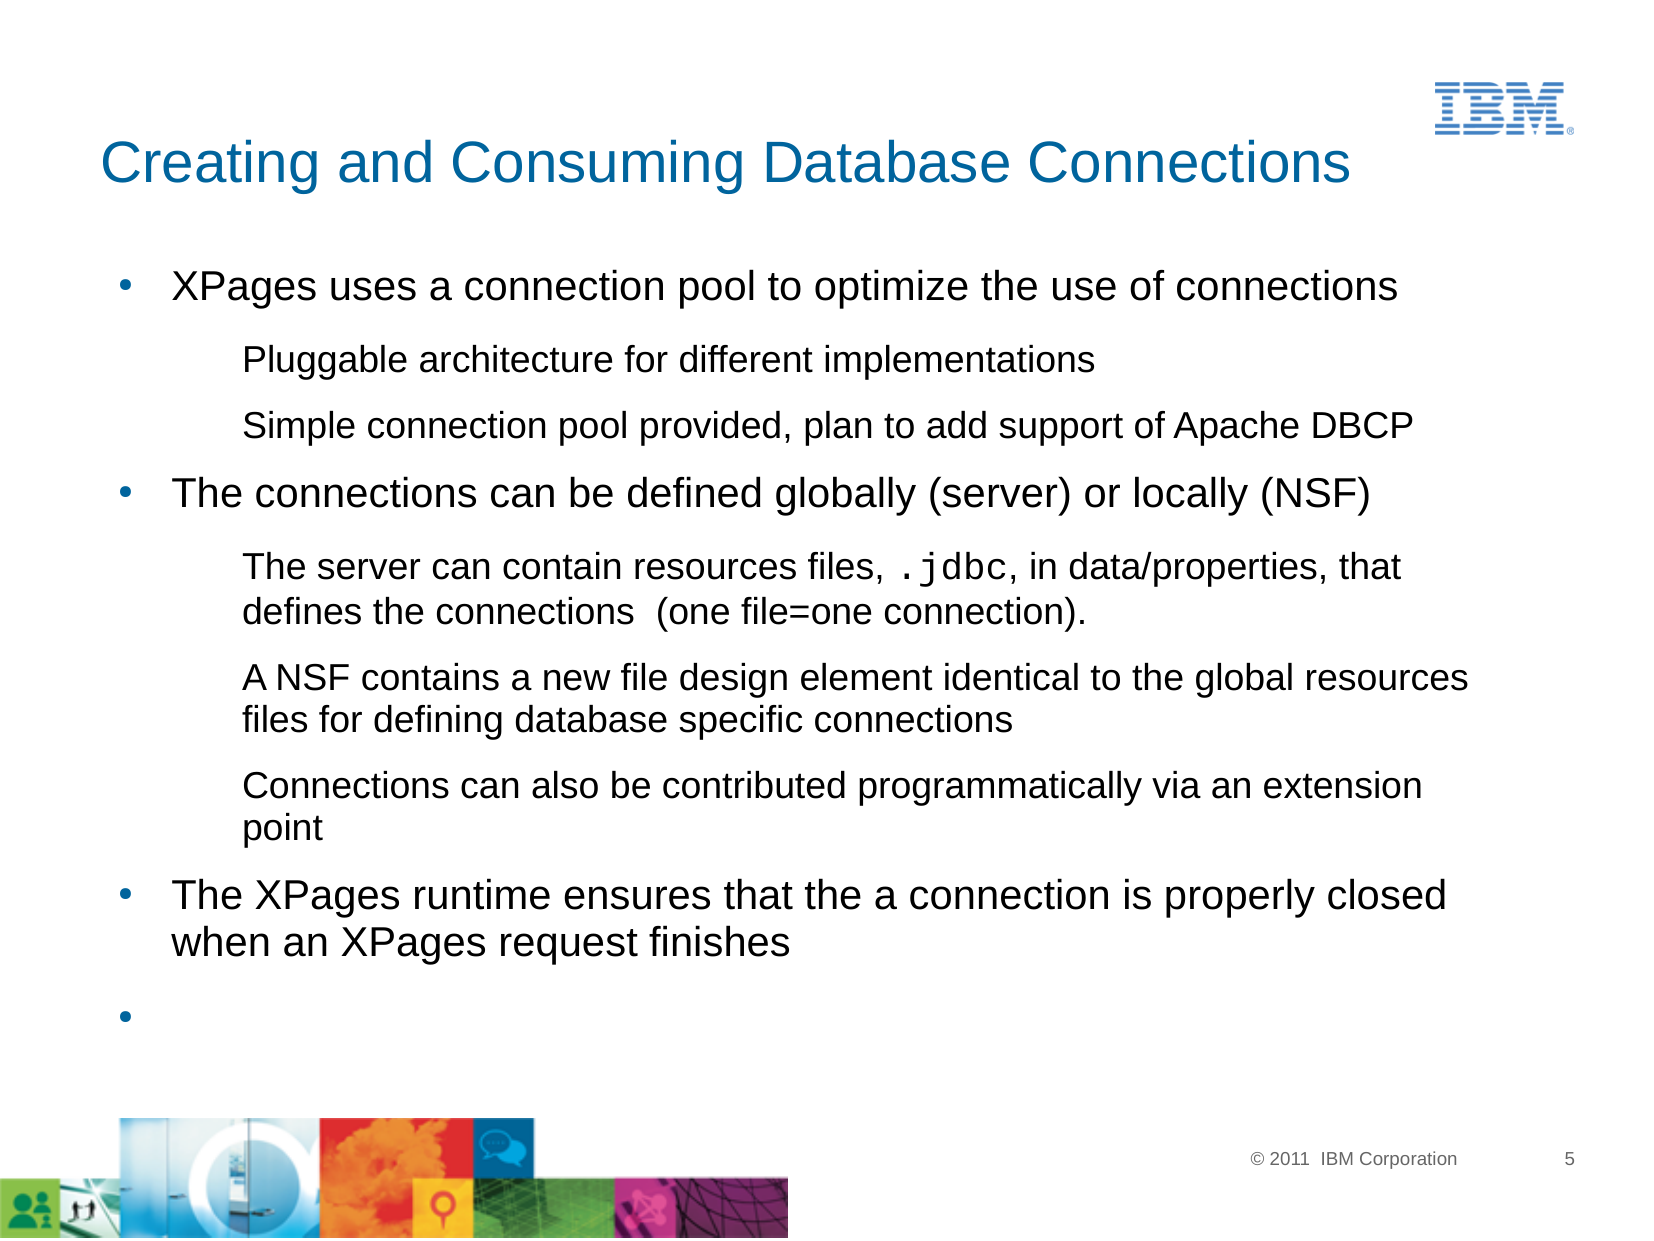

# Creating and Consuming Database Connections
XPages uses a connection pool to optimize the use of connections
Pluggable architecture for different implementations
Simple connection pool provided, plan to add support of Apache DBCP
The connections can be defined globally (server) or locally (NSF)
The server can contain resources files, .jdbc, in data/properties, that defines the connections (one file=one connection).
A NSF contains a new file design element identical to the global resources files for defining database specific connections
Connections can also be contributed programmatically via an extension point
The XPages runtime ensures that the a connection is properly closed when an XPages request finishes